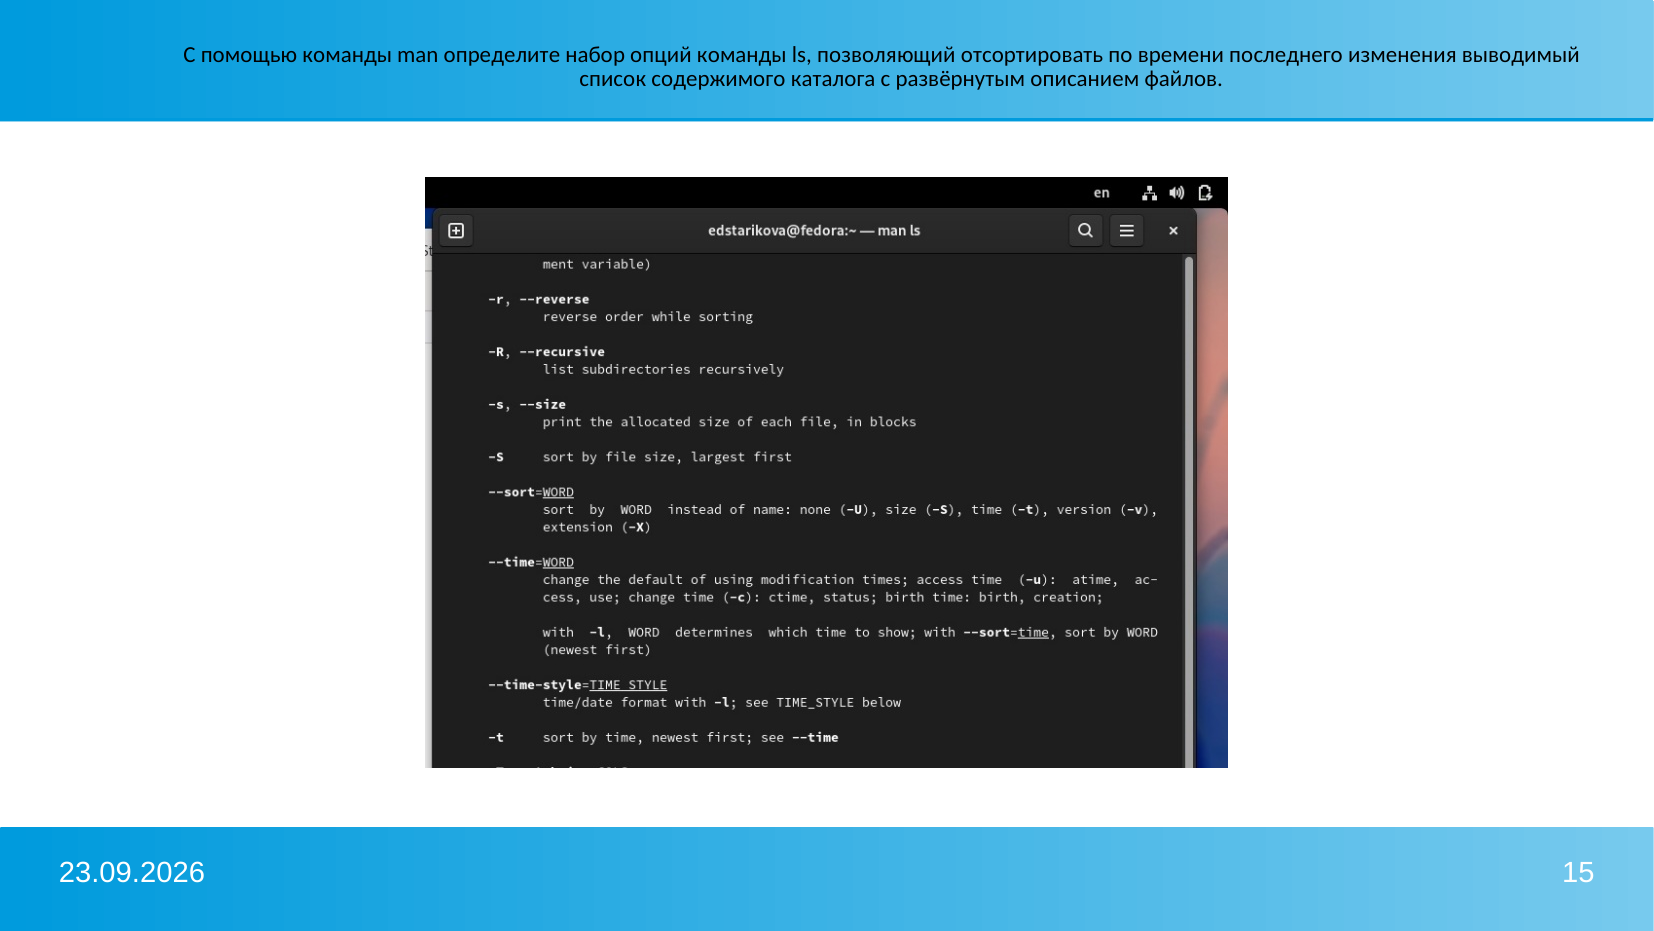

# С помощью команды man определите набор опций команды ls, позволяющий отсортировать по времени последнего изменения выводимый список содержимого каталога с развёрнутым описанием файлов.
15